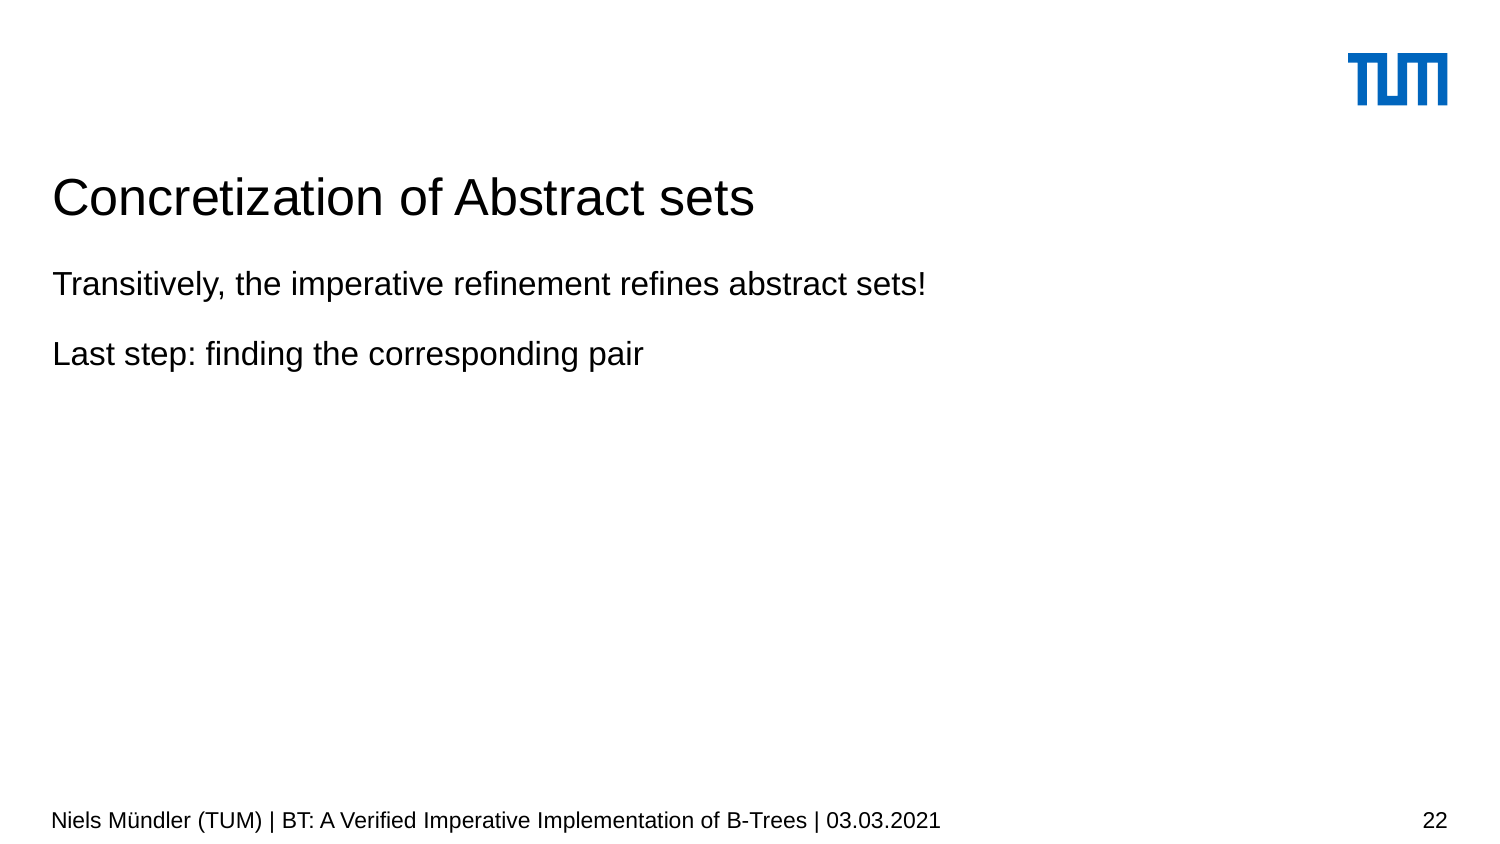

# Concretization of Abstract sets
Transitively, the imperative refinement refines abstract sets!
Last step: finding the corresponding pair
Niels Mündler (TUM) | BT: A Verified Imperative Implementation of B-Trees
22